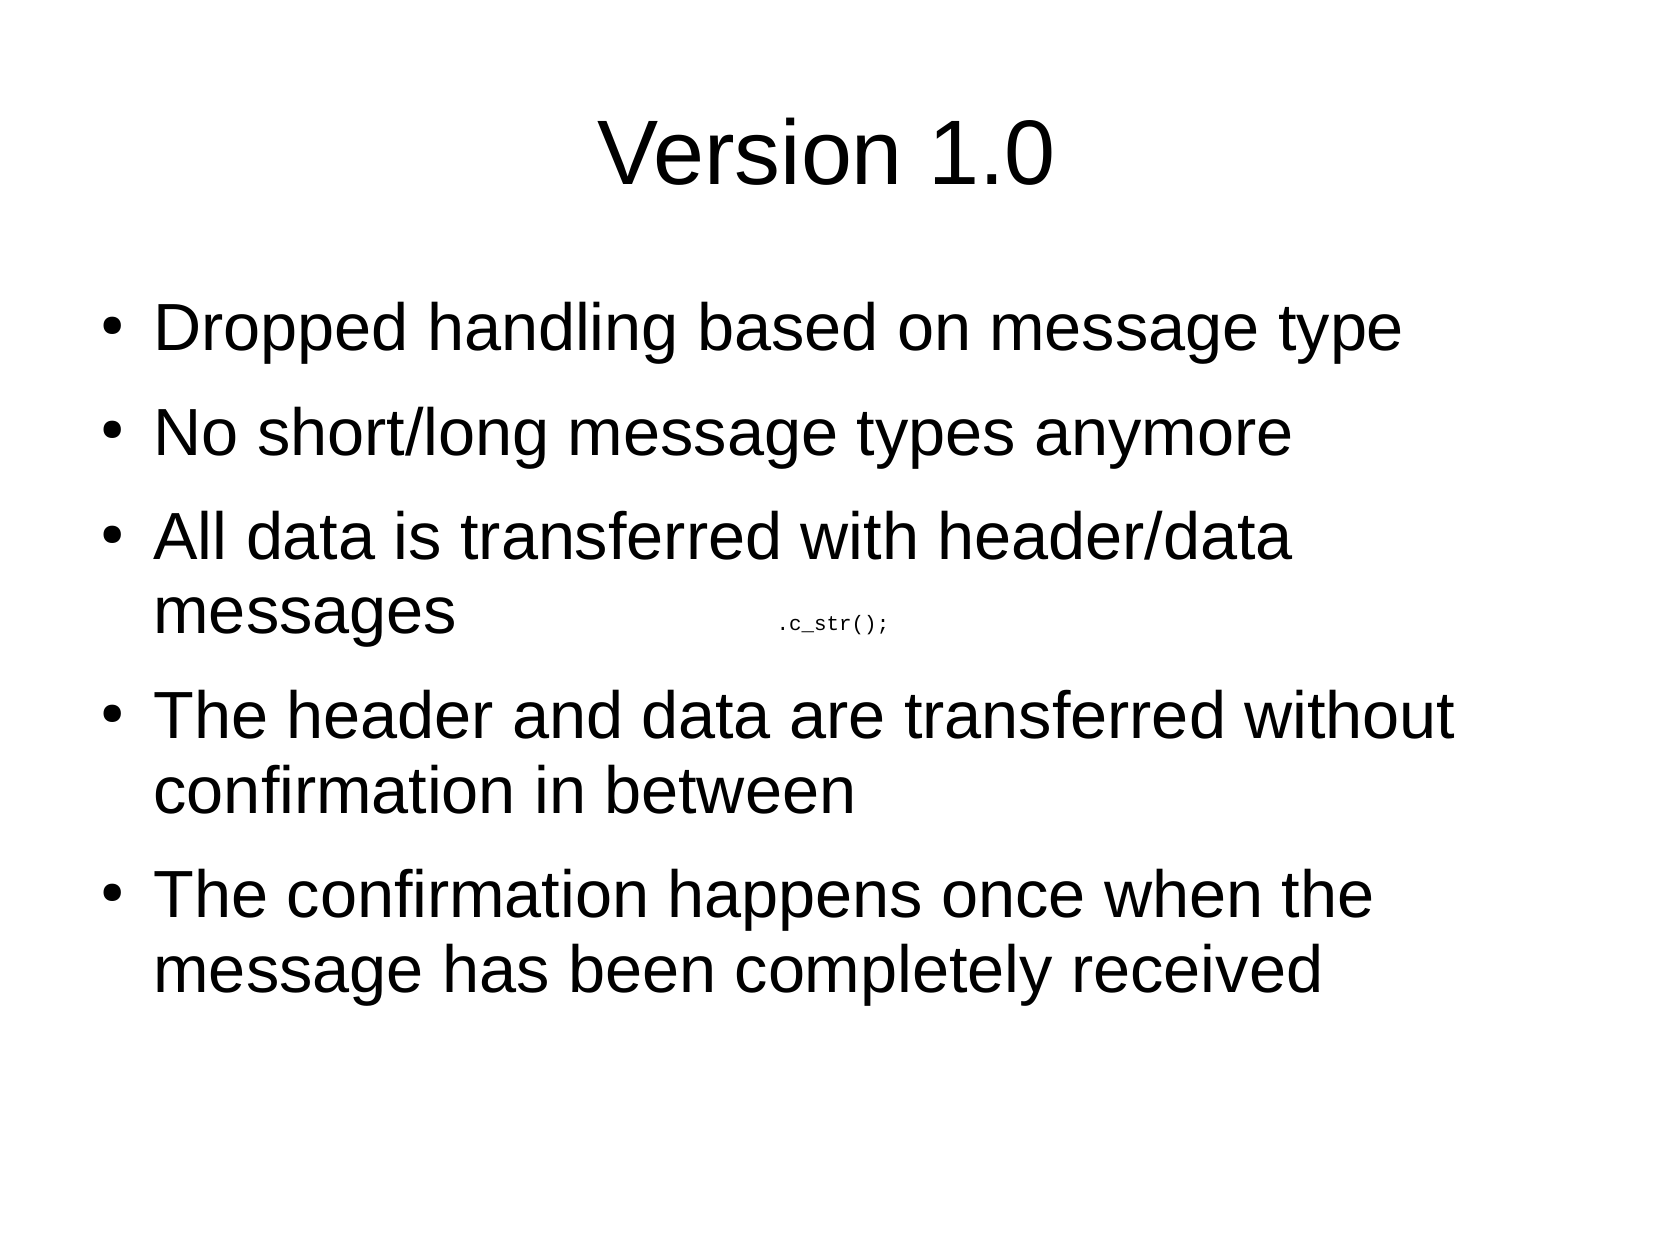

# Version 1.0
Dropped handling based on message type
No short/long message types anymore
All data is transferred with header/data messages
The header and data are transferred without confirmation in between
The confirmation happens once when the message has been completely received
.c_str();